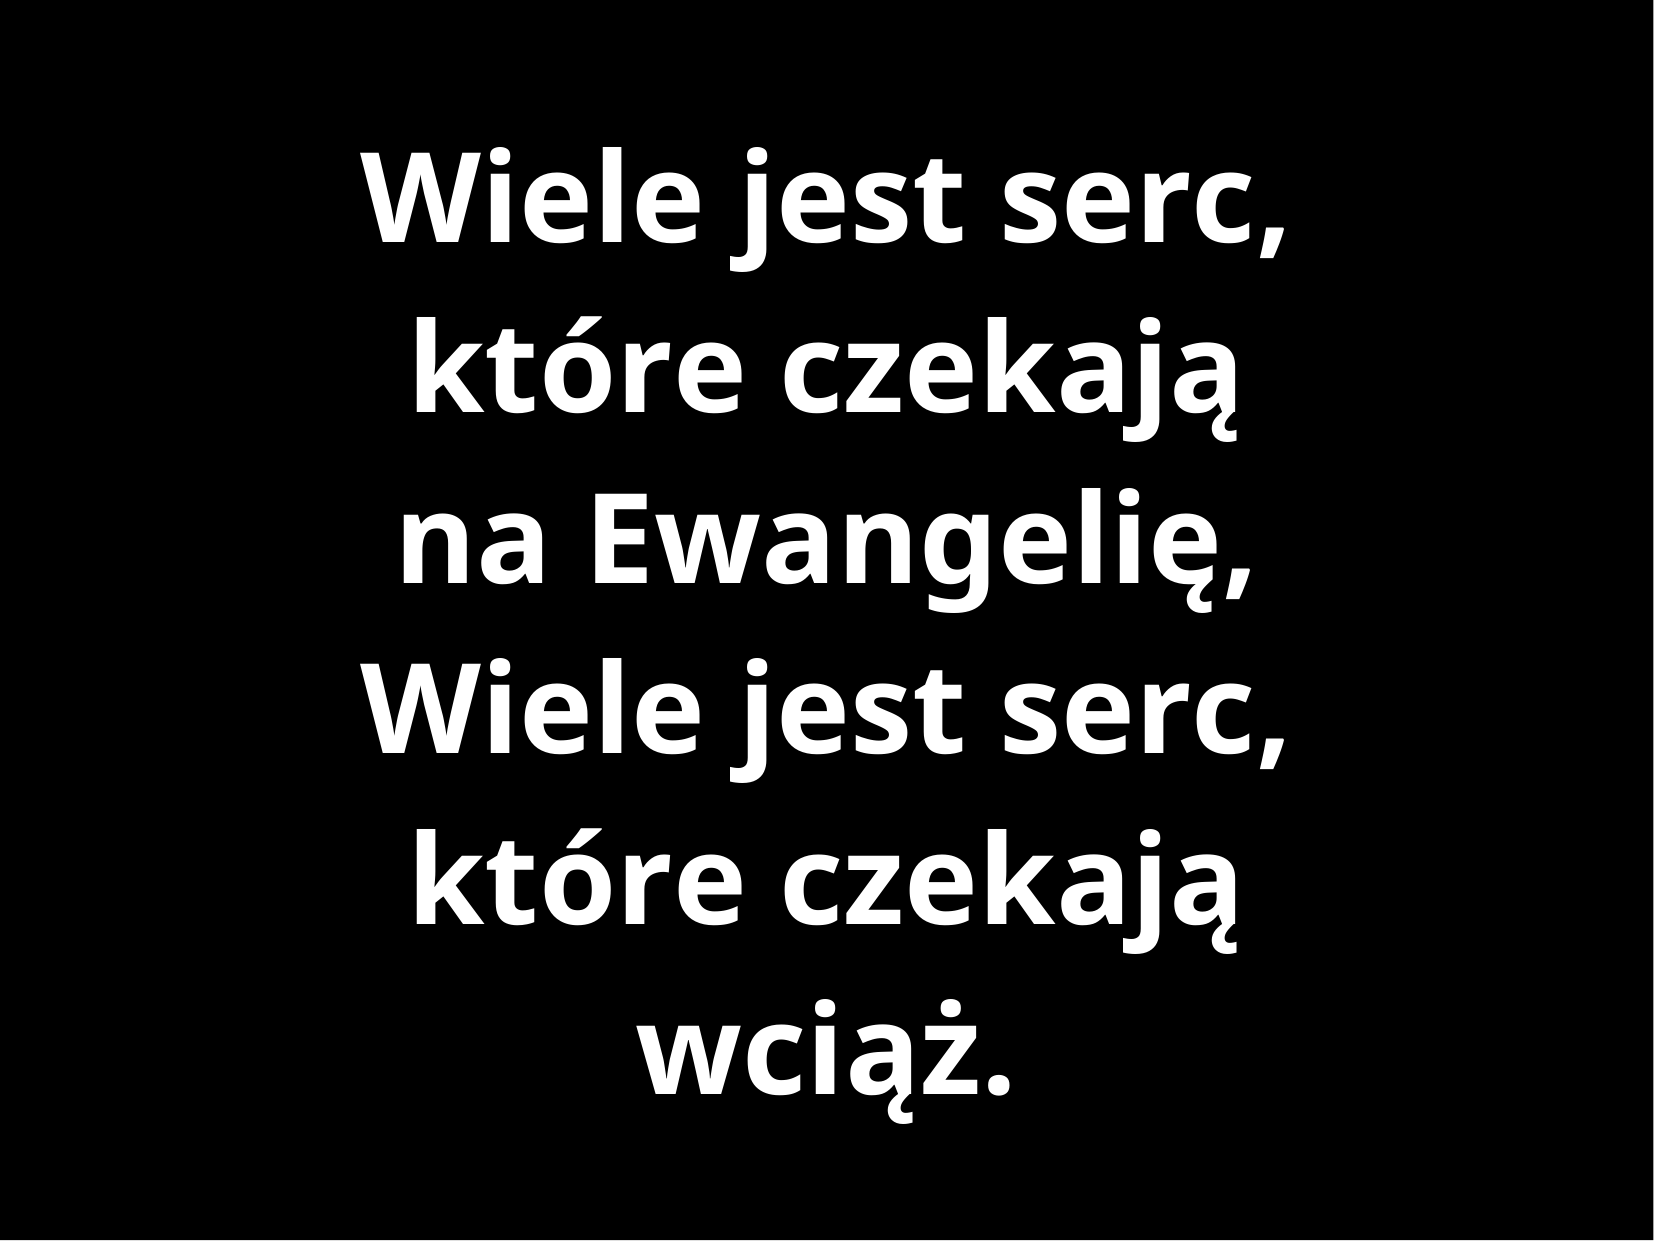

# Wiele jest serc, które czekają na Ewangelię, Wiele jest serc, które czekają wciąż.